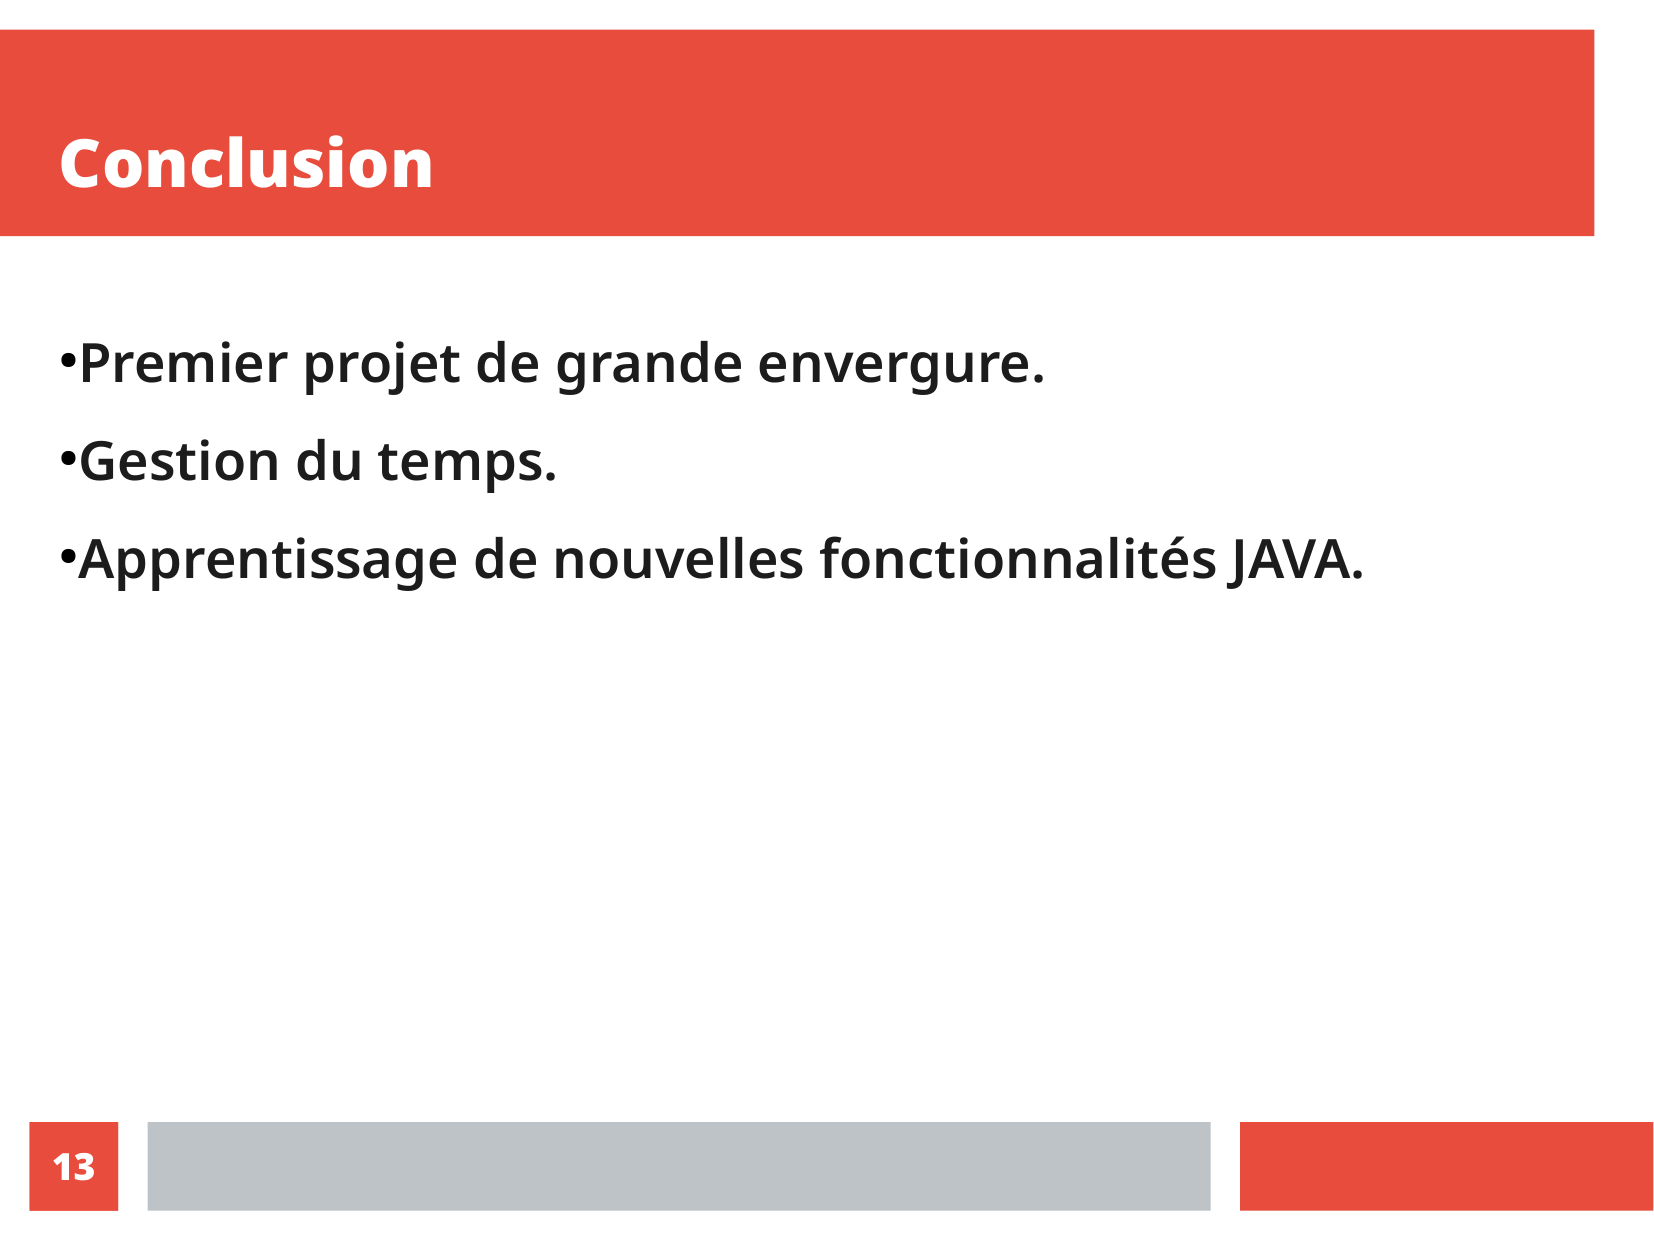

# Conclusion
Premier projet de grande envergure.
Gestion du temps.
Apprentissage de nouvelles fonctionnalités JAVA.
13